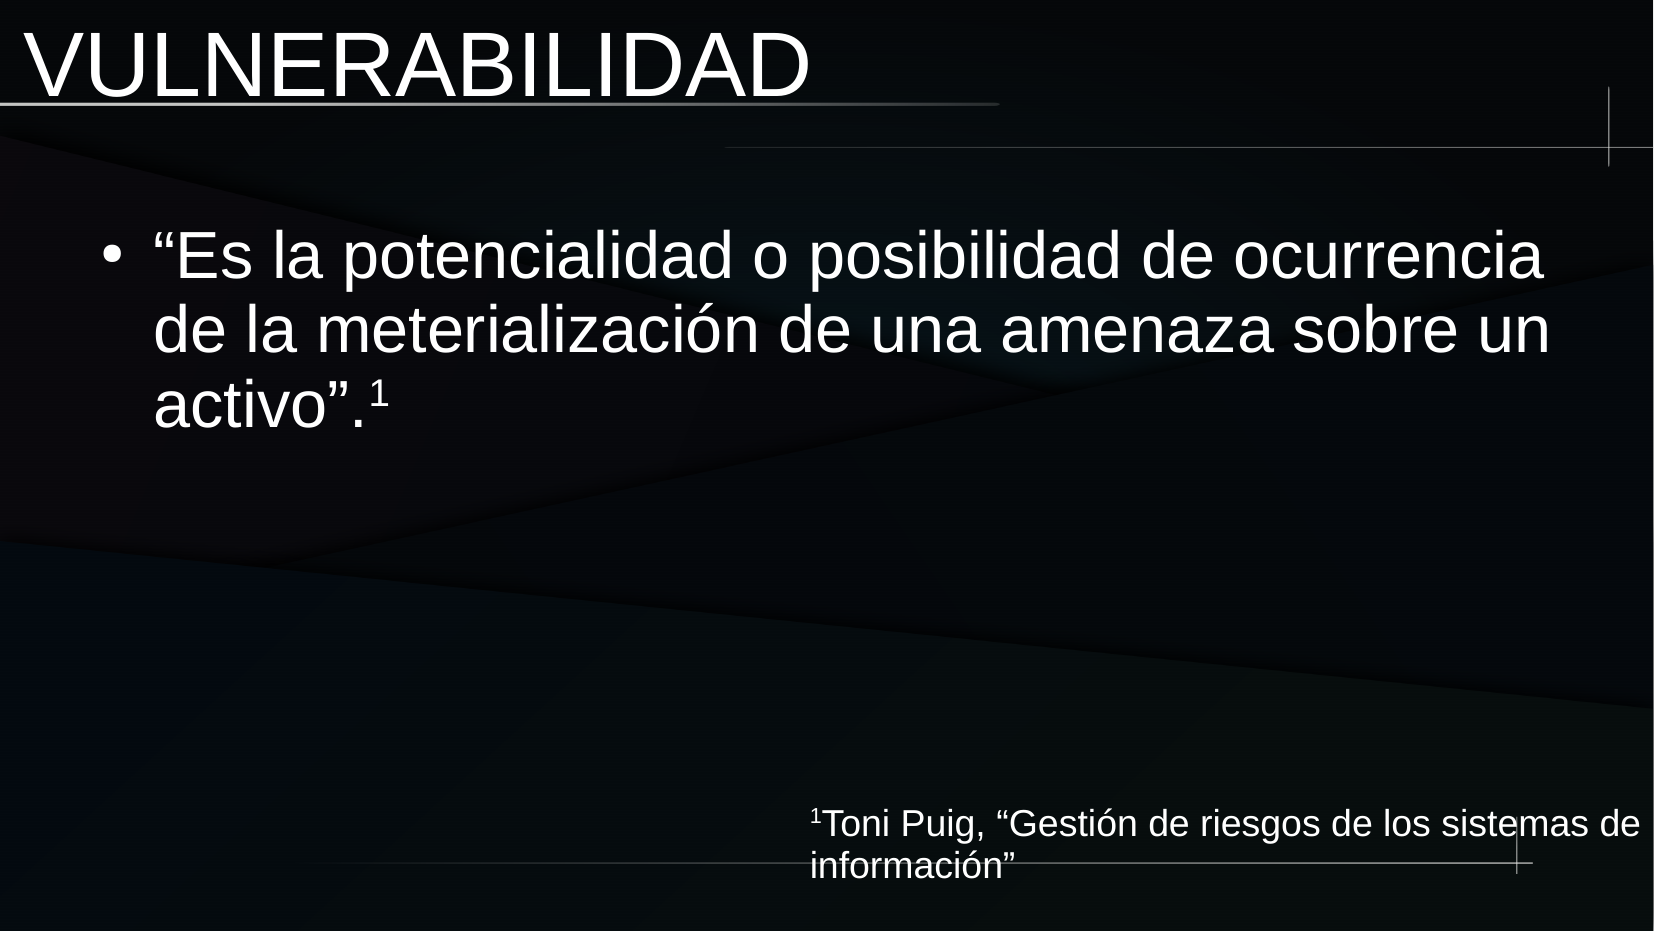

# VULNERABILIDAD
“Es la potencialidad o posibilidad de ocurrencia de la meterialización de una amenaza sobre un activo”.1
1Toni Puig, “Gestión de riesgos de los sistemas de información”